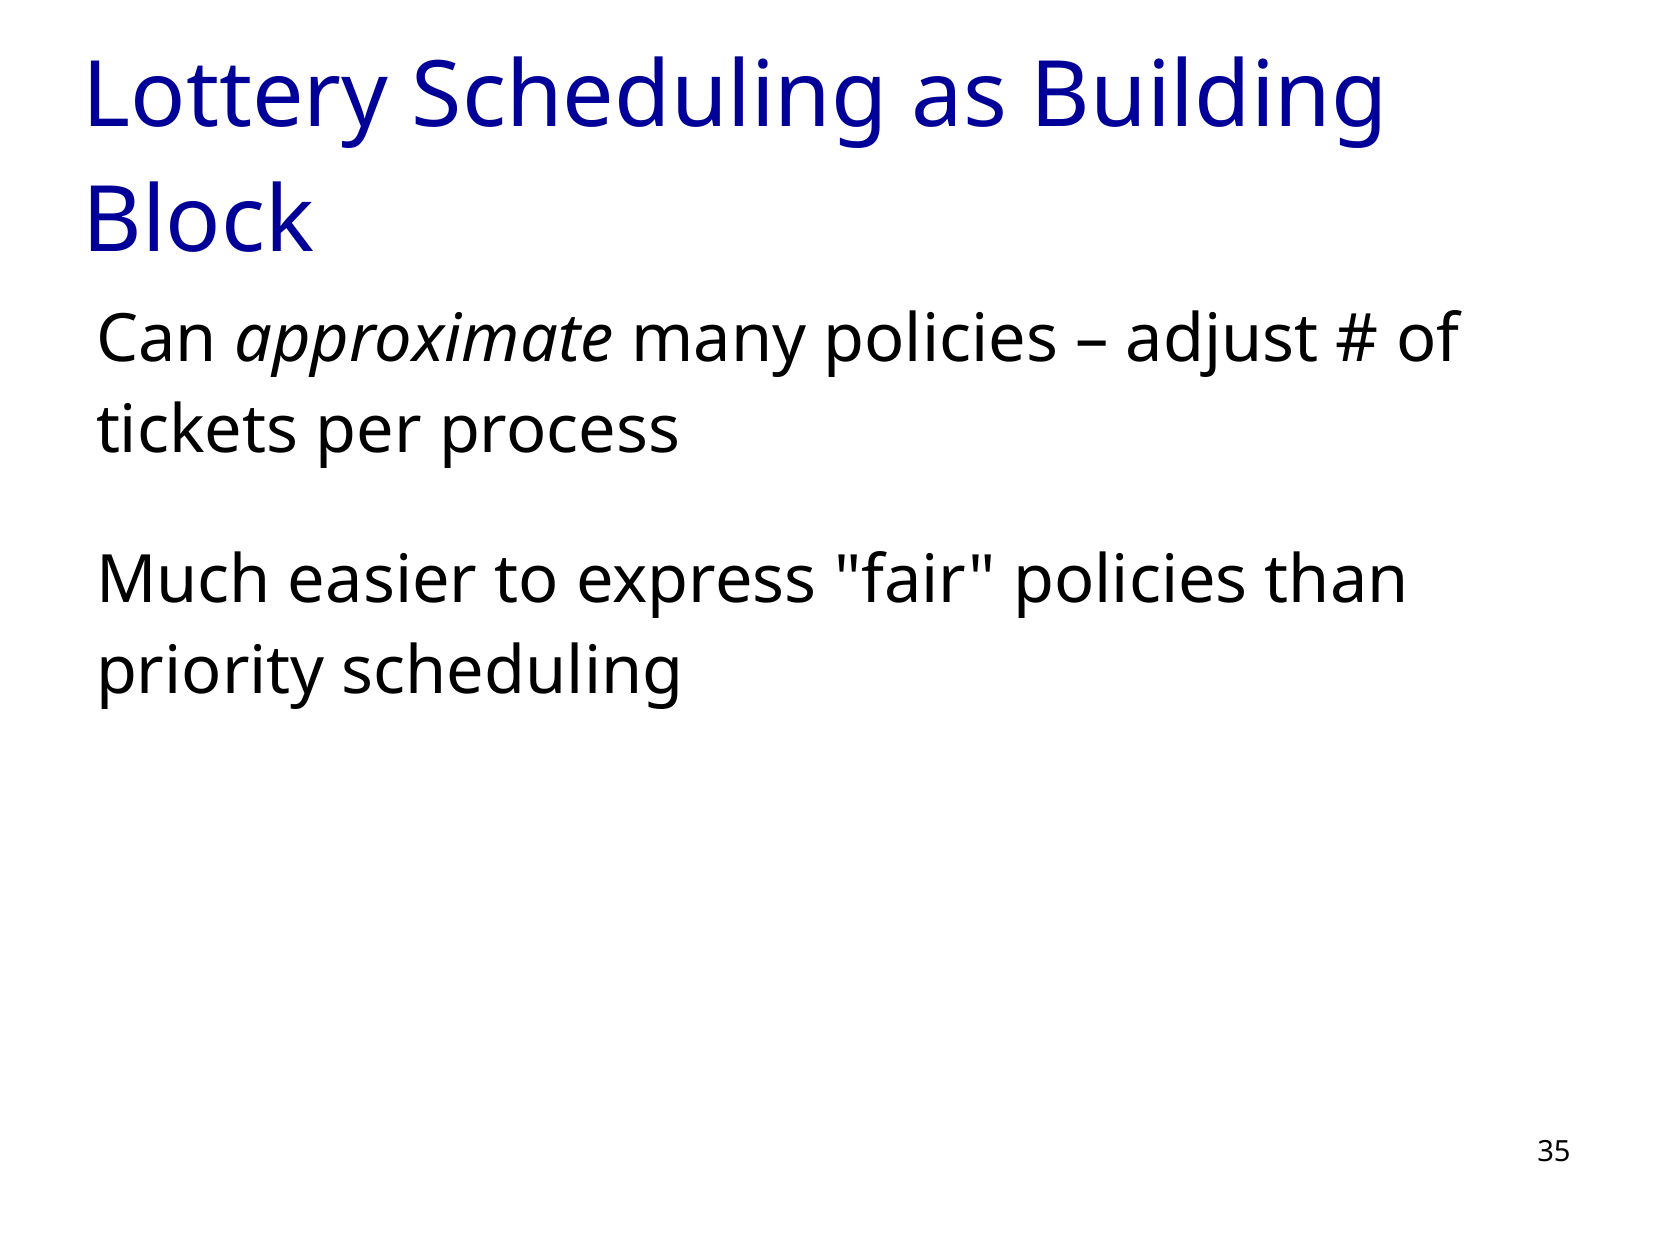

# Lottery Scheduling as Building Block
Can approximate many policies – adjust # of tickets per process
Much easier to express "fair" policies than priority scheduling
35